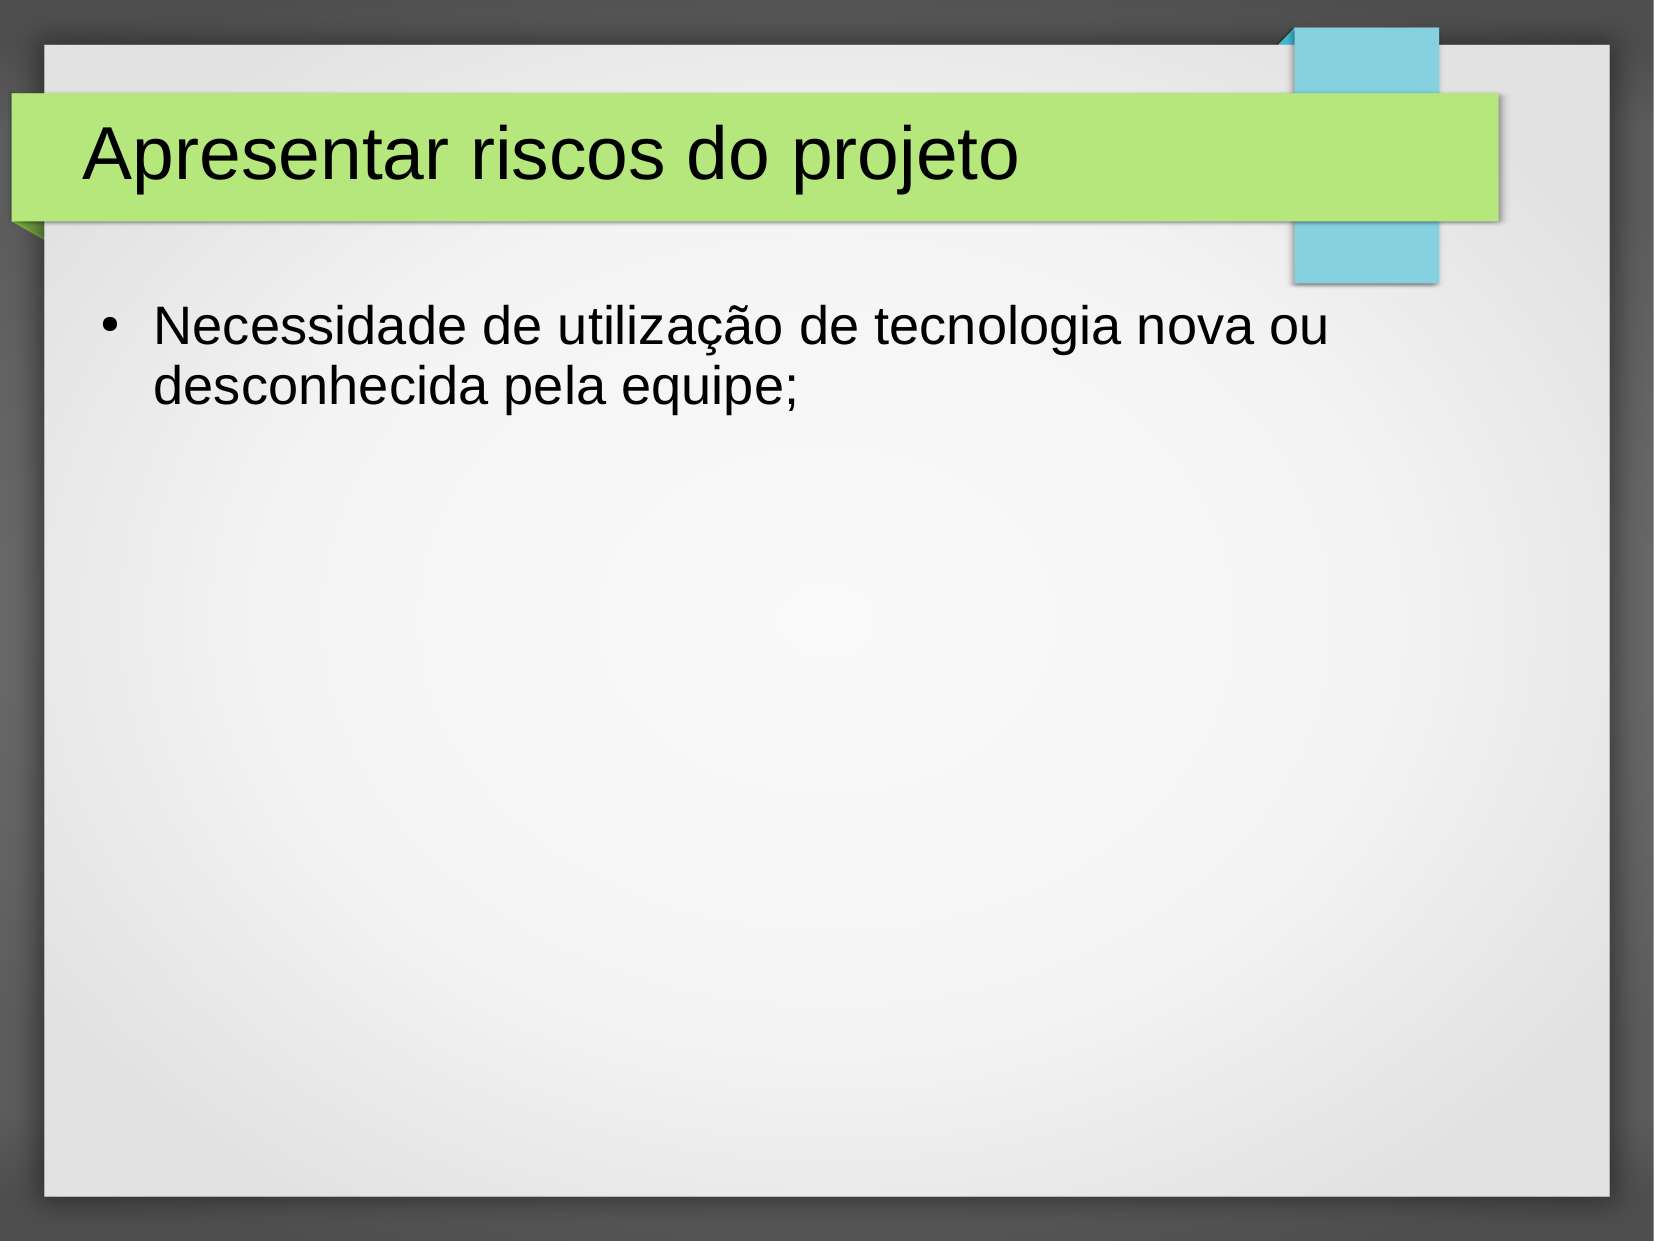

# Apresentar riscos do projeto
Necessidade de utilização de tecnologia nova ou desconhecida pela equipe;